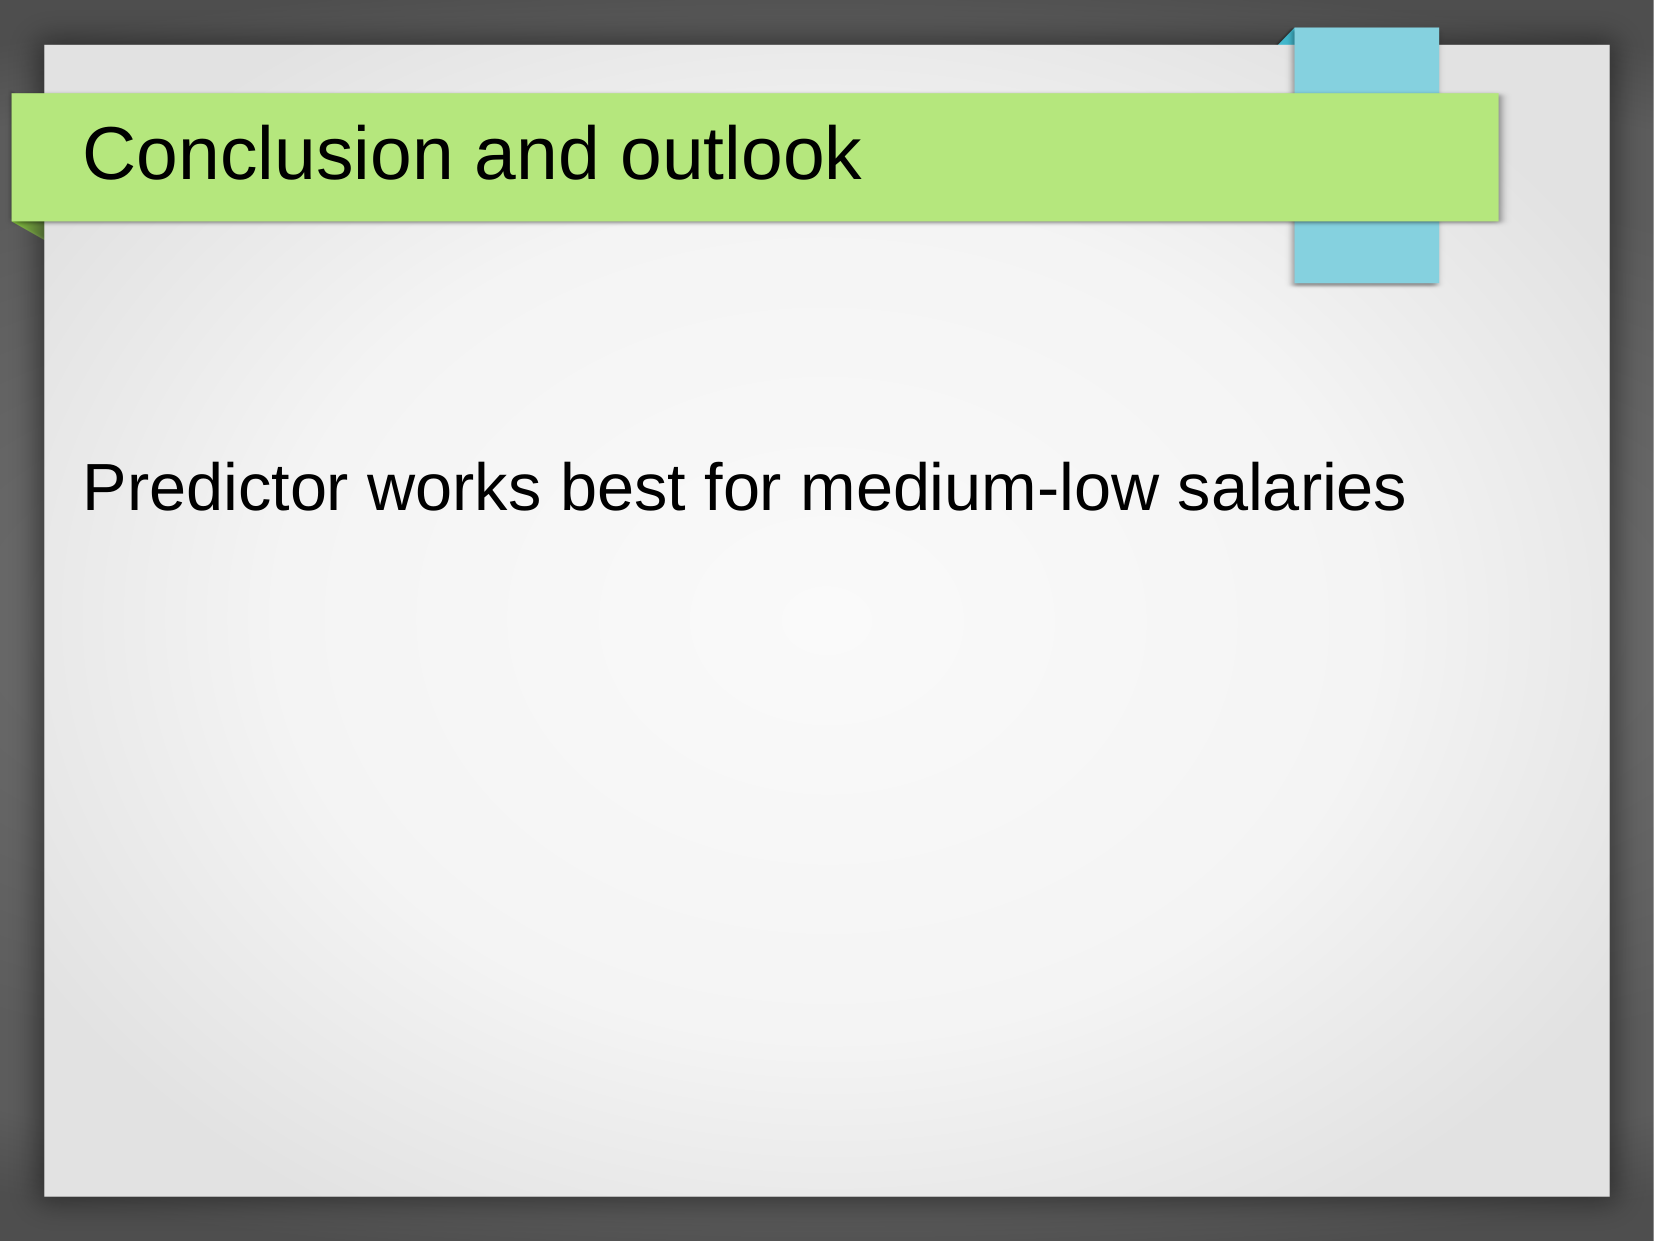

# Conclusion and outlook
Predictor works best for medium-low salaries